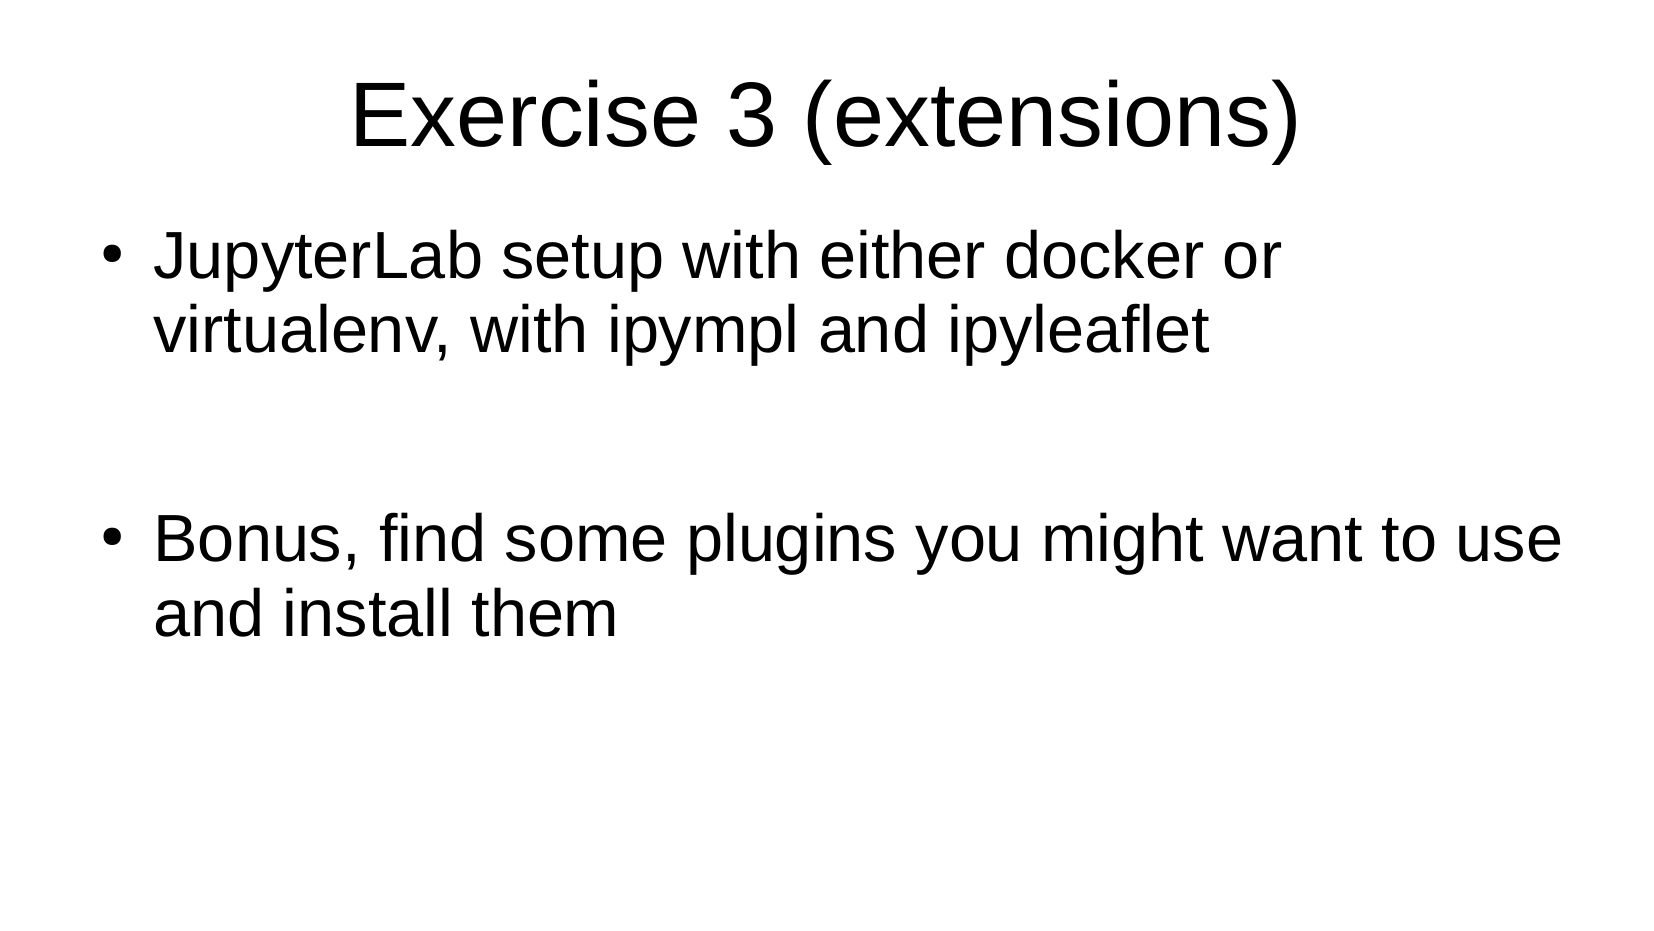

# Exercise 3 (extensions)
JupyterLab setup with either docker or virtualenv, with ipympl and ipyleaflet
Bonus, find some plugins you might want to use and install them